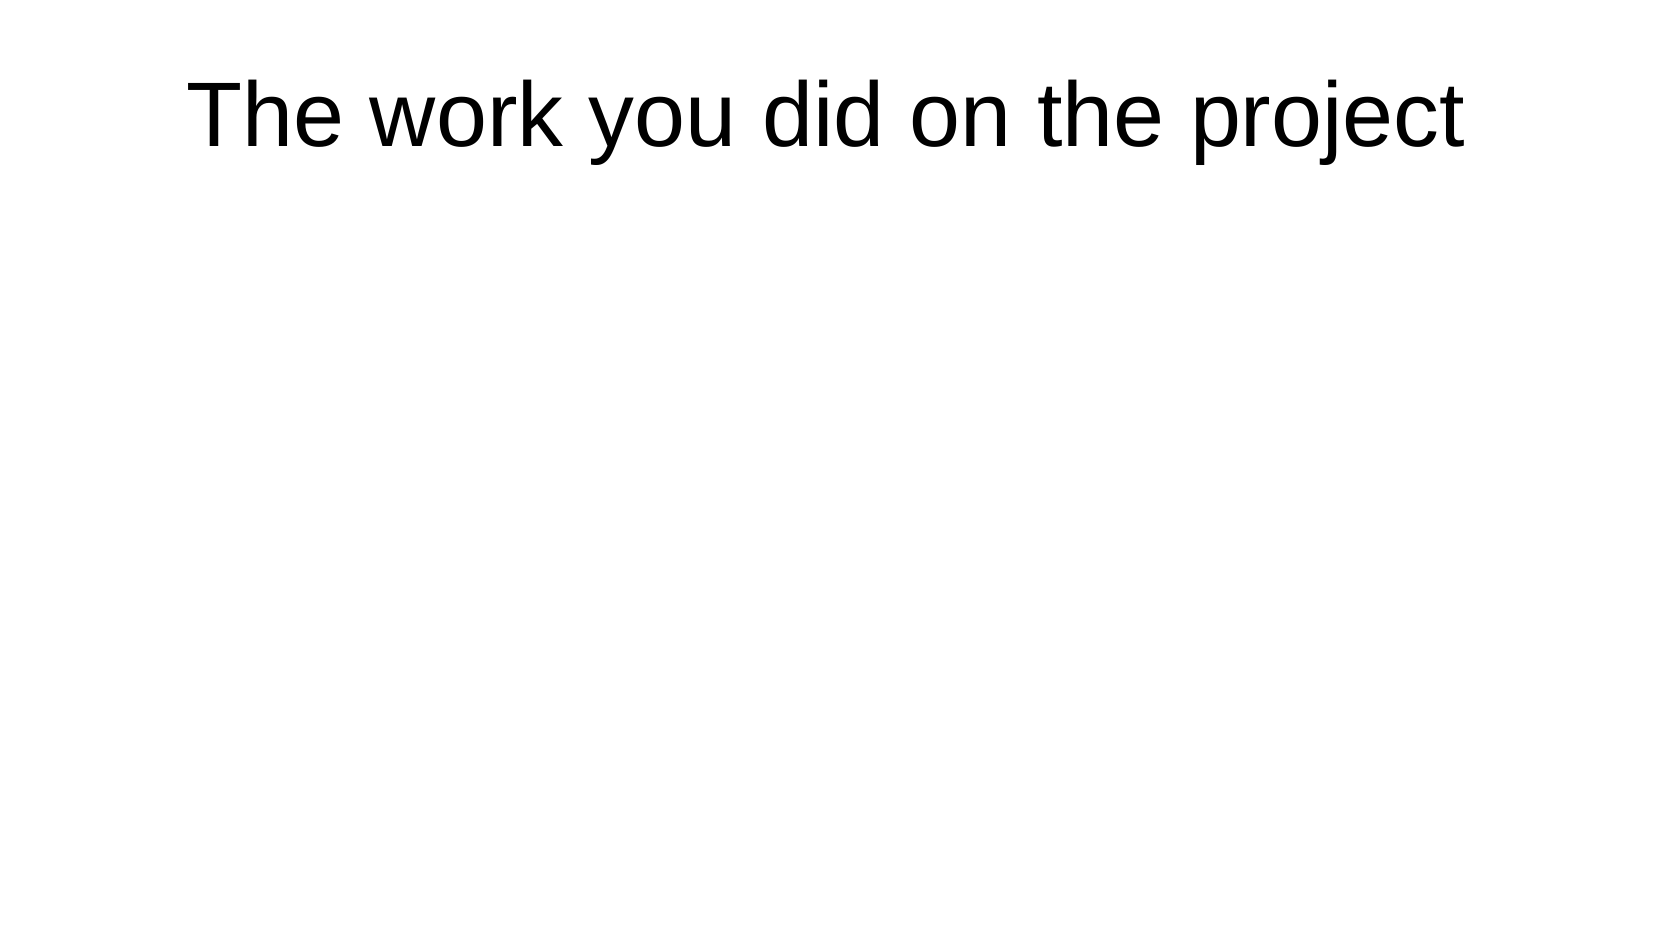

# The work you did on the project